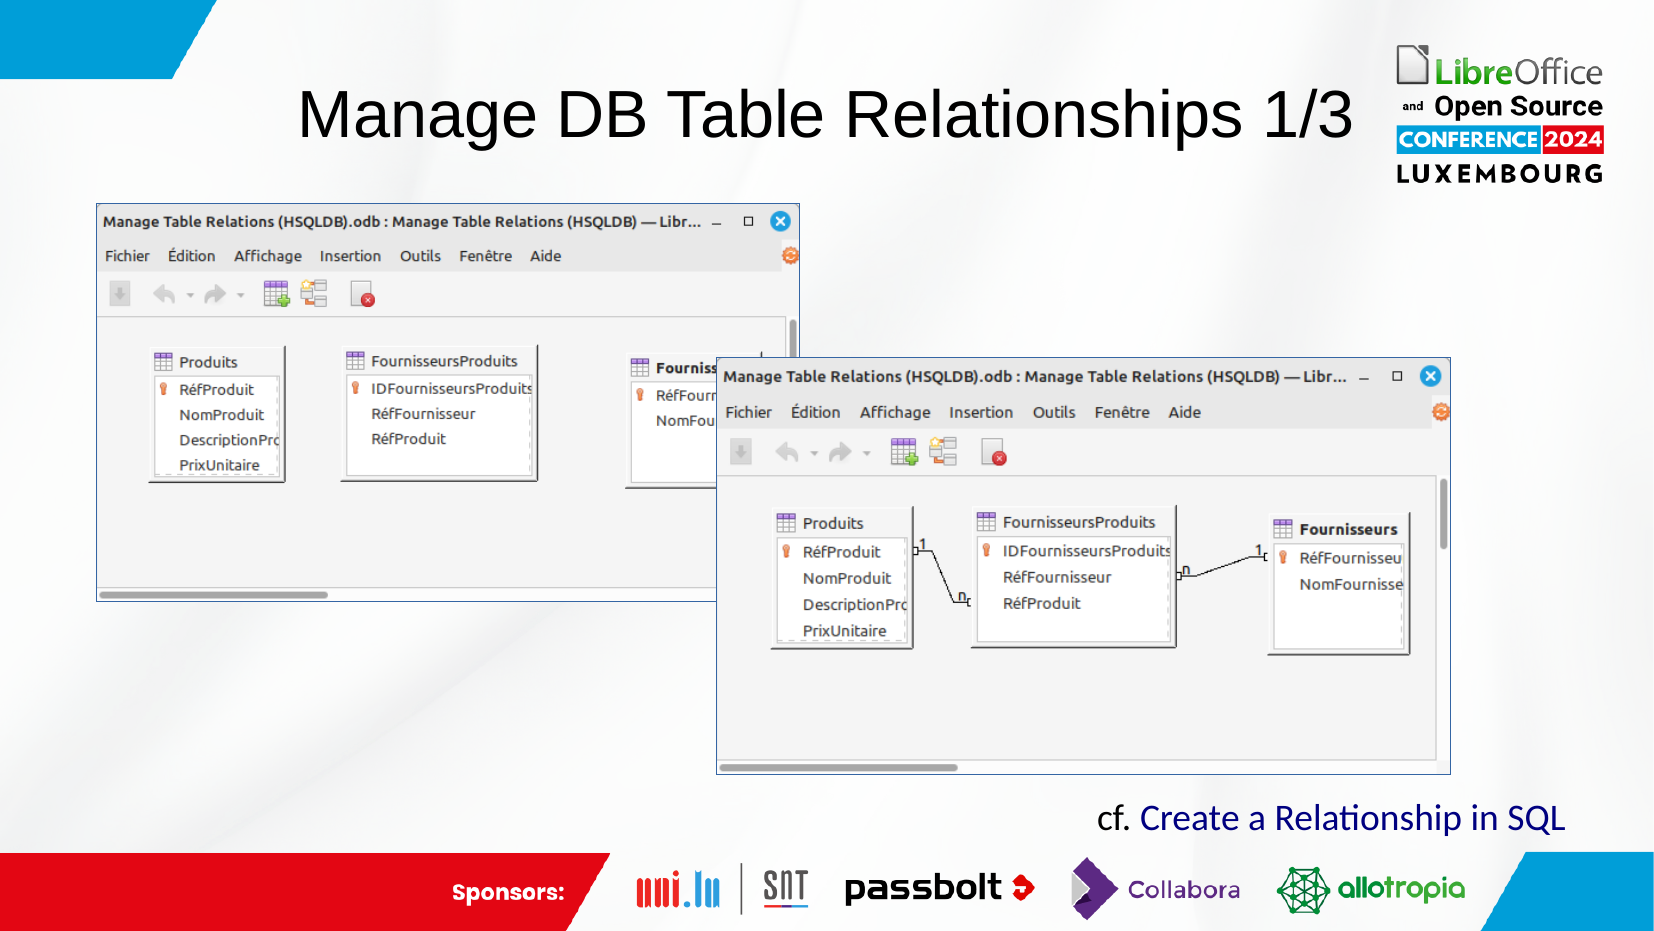

# Manage DB Table Relationships 1/3
cf. Create a Relationship in SQL